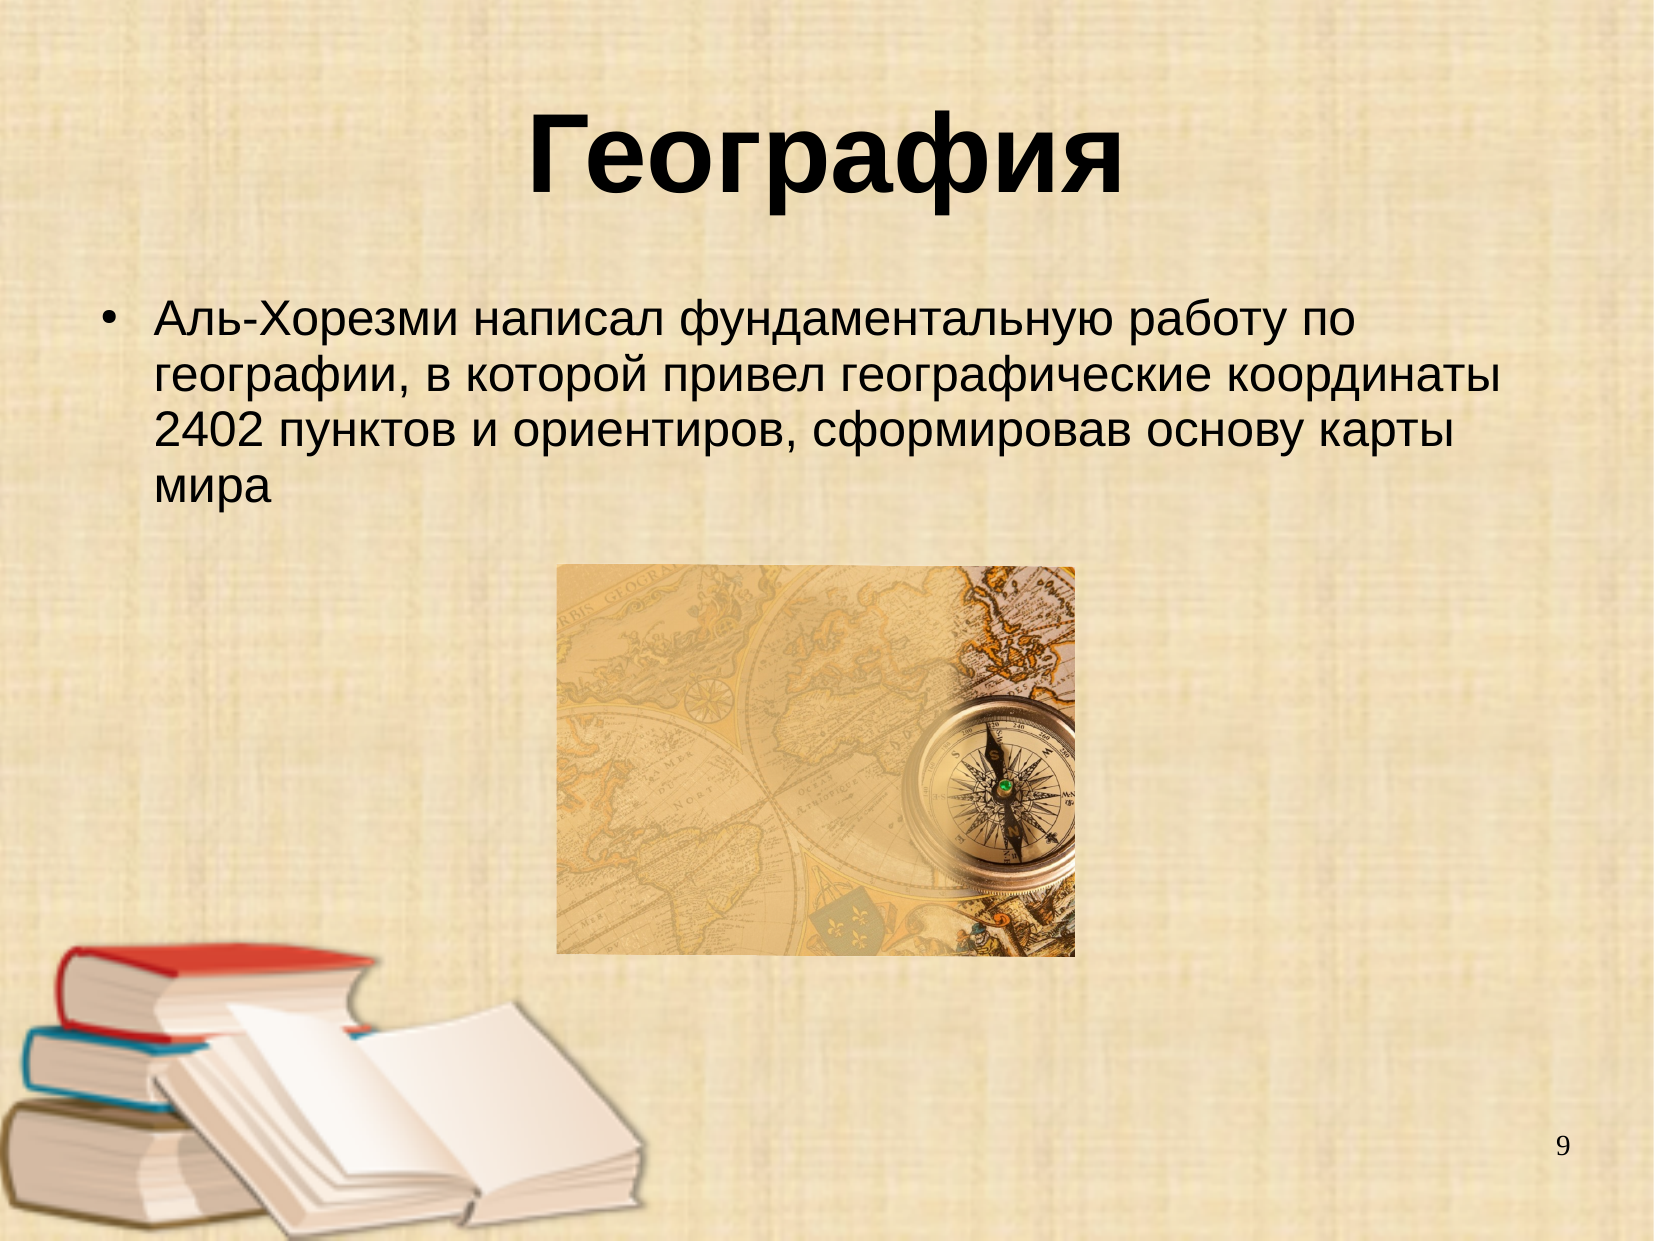

# География
Аль-Хорезми написал фундаментальную работу по географии, в которой привел географические координаты 2402 пунктов и ориентиров, сформировав основу карты мира
9